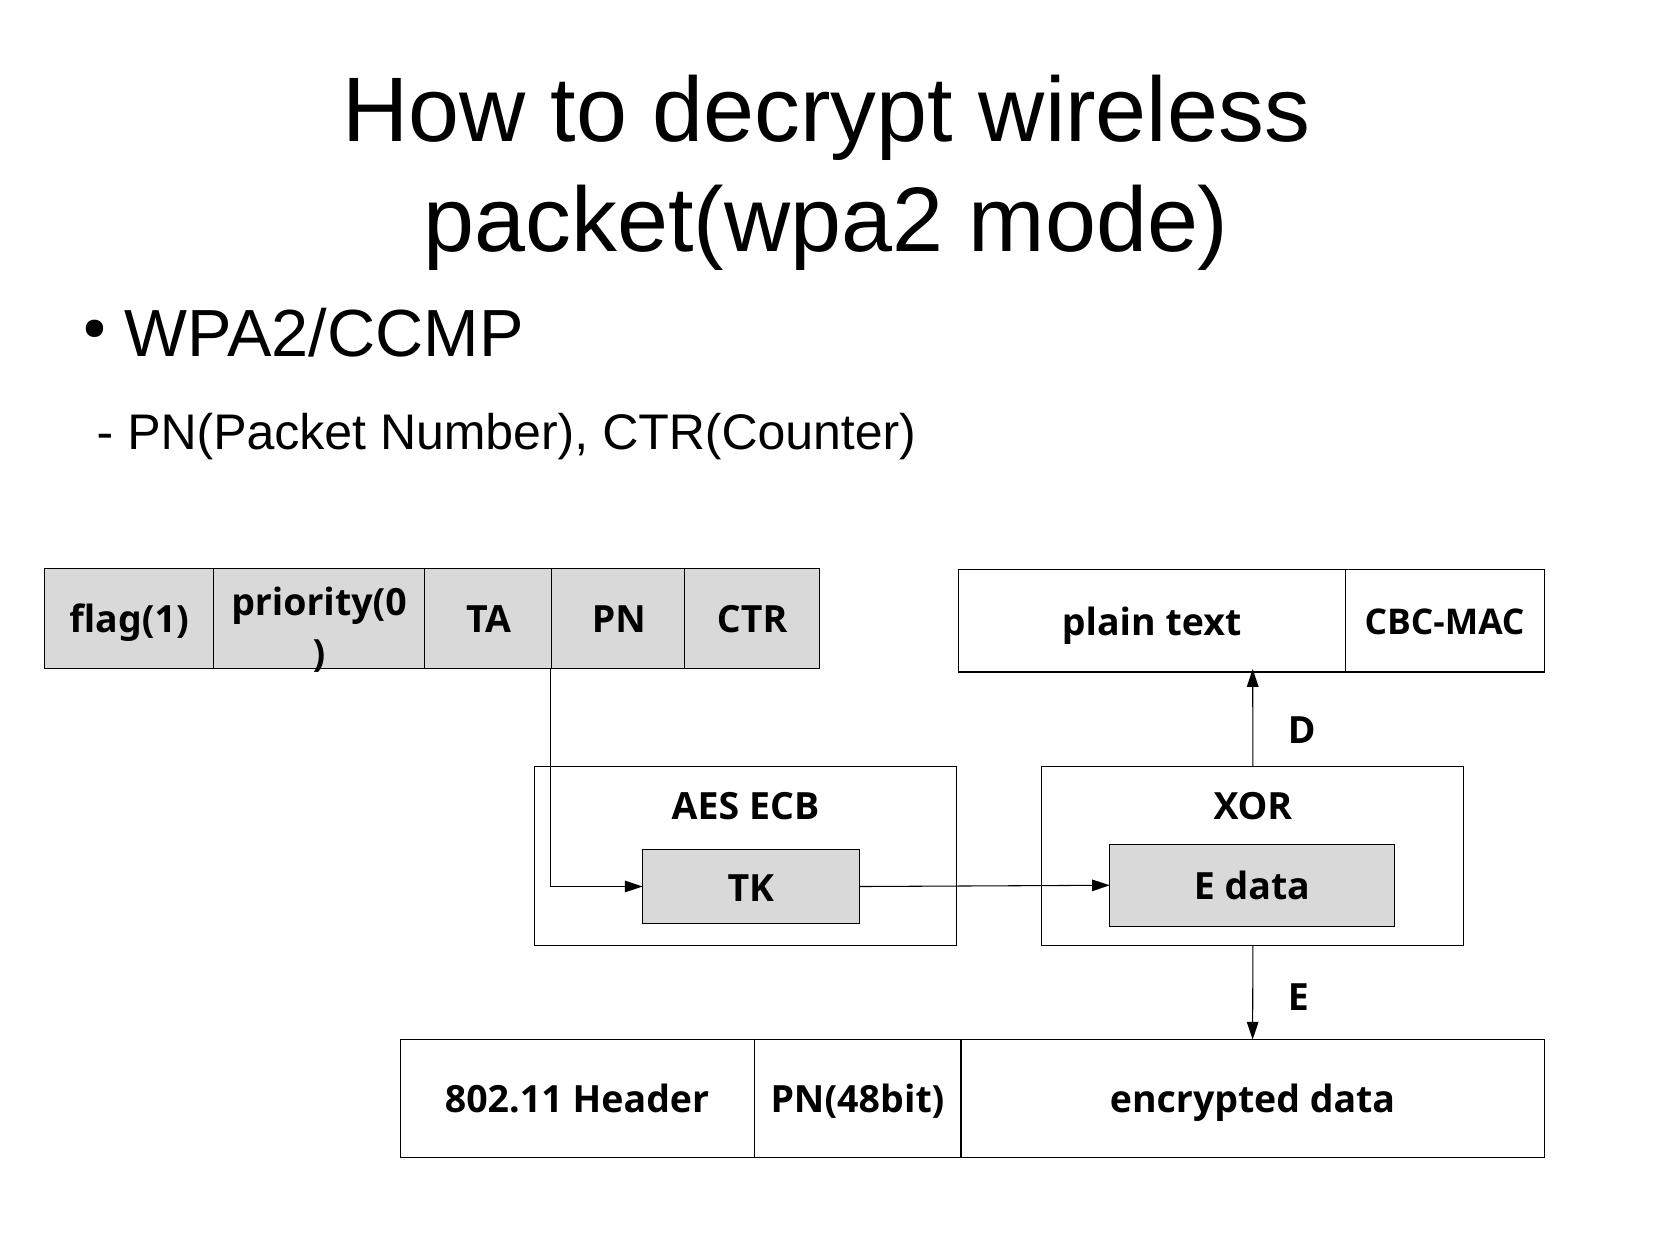

# How to decrypt wireless packet(wpa2 mode)
 WPA2/CCMP
 - PN(Packet Number), CTR(Counter)
CTR
flag(1)
priority(0)
TA
PN
plain text
CBC-MAC
D
AES ECB
XOR
E data
TK
E
802.11 Header
PN(48bit)
encrypted data